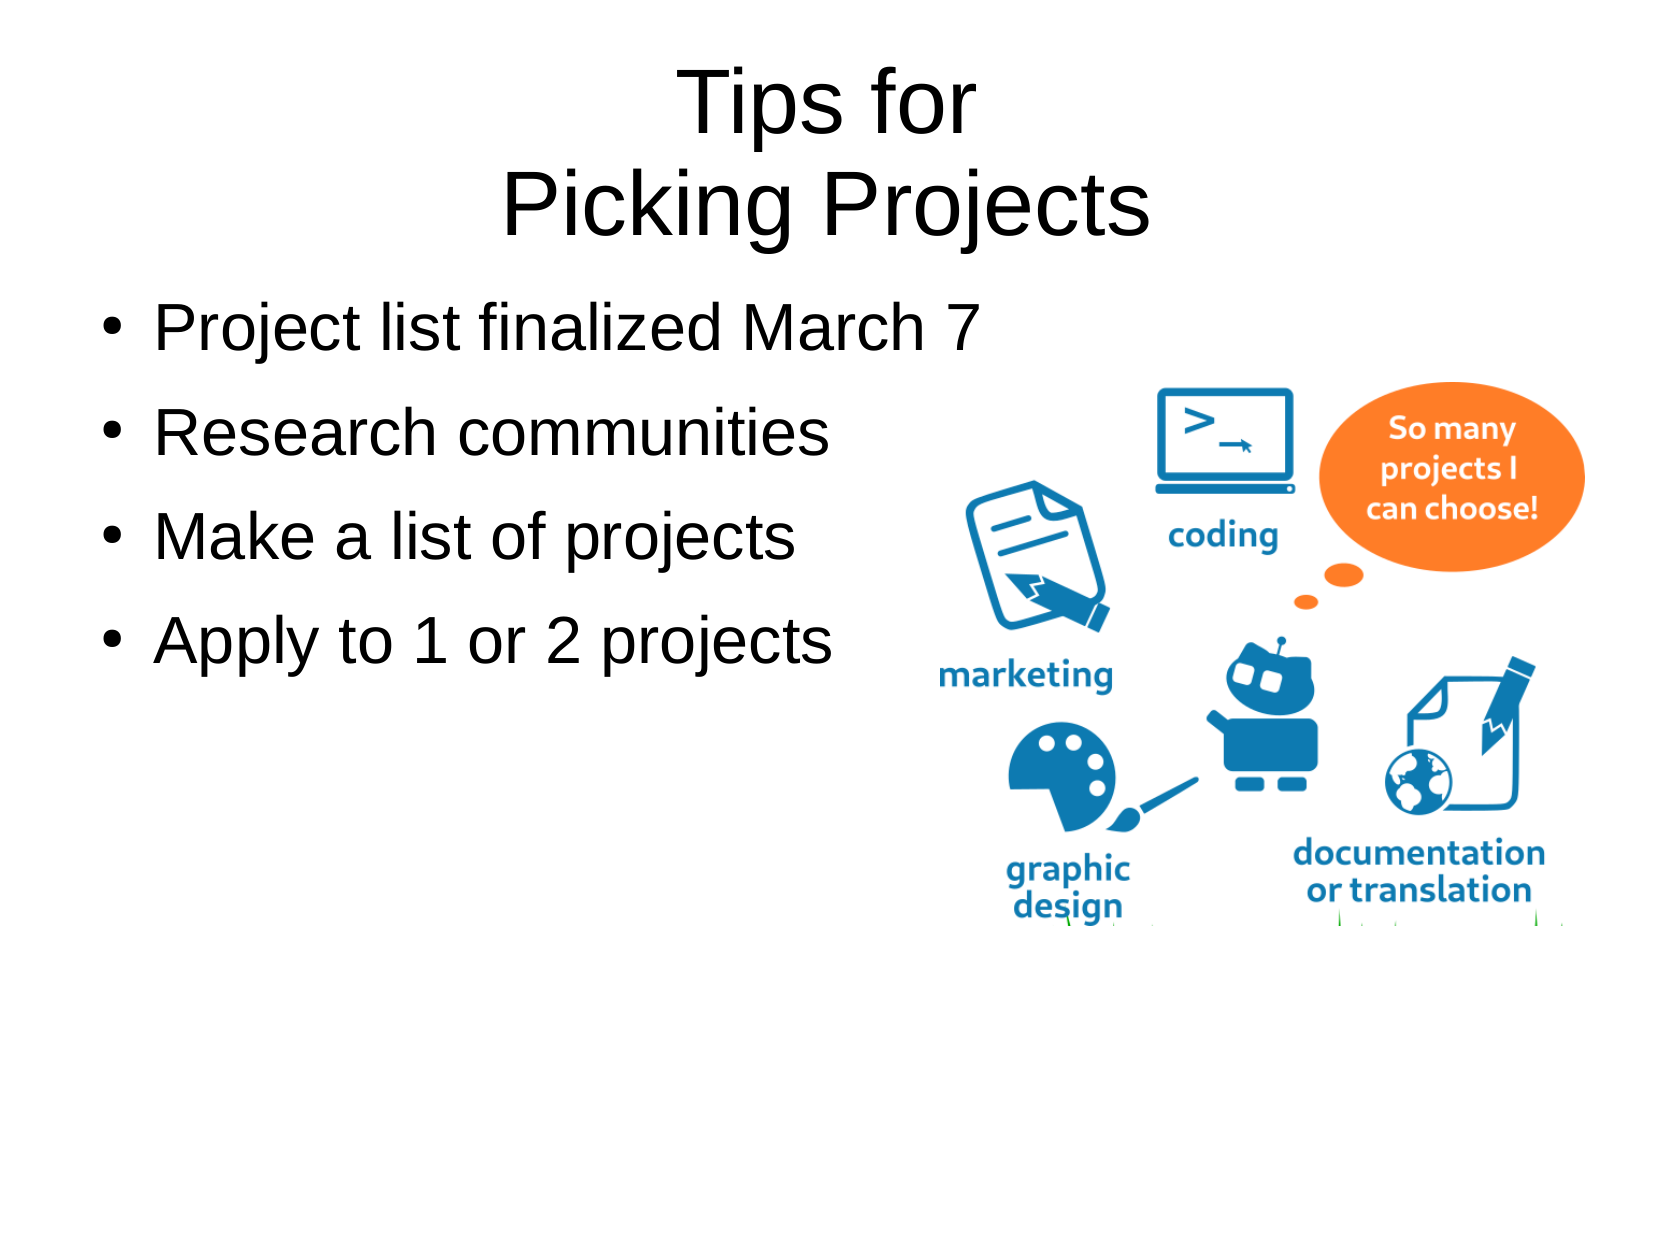

# Tips for Picking Projects
Project list finalized March 7
Research communities
Make a list of projects
Apply to 1 or 2 projects